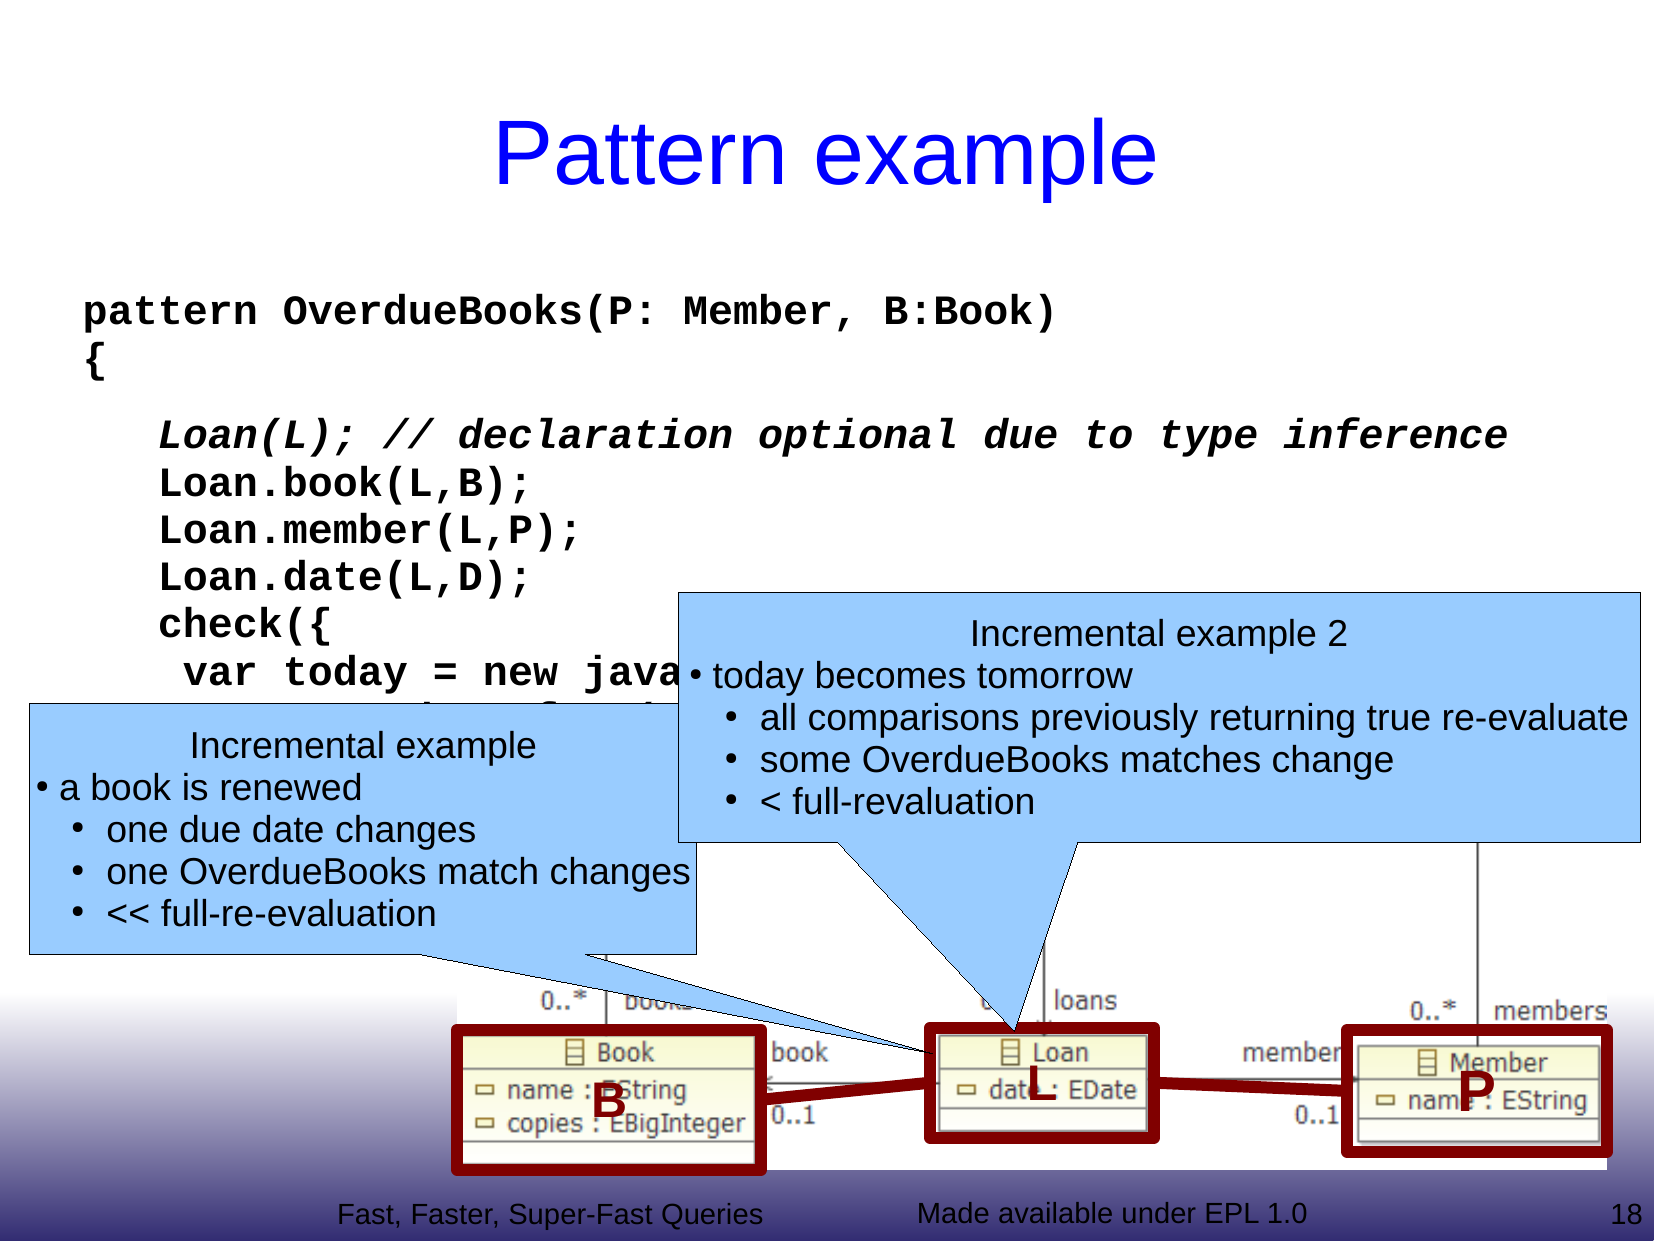

# Pattern example
pattern OverdueBooks(P: Member, B:Book)
{
 Loan(L); // declaration optional due to type inference
 Loan.book(L,B);
 Loan.member(L,P);
 Loan.date(L,D);
 check({
 var today = new java.util.Date()
 return today.after(D)
 });
}
Incremental example 2
 today becomes tomorrow
all comparisons previously returning true re-evaluate
some OverdueBooks matches change
< full-revaluation
Incremental example
 a book is renewed
one due date changes
one OverdueBooks match changes
<< full-re-evaluation
L
B
P
Fast, Faster, Super-Fast Queries
18